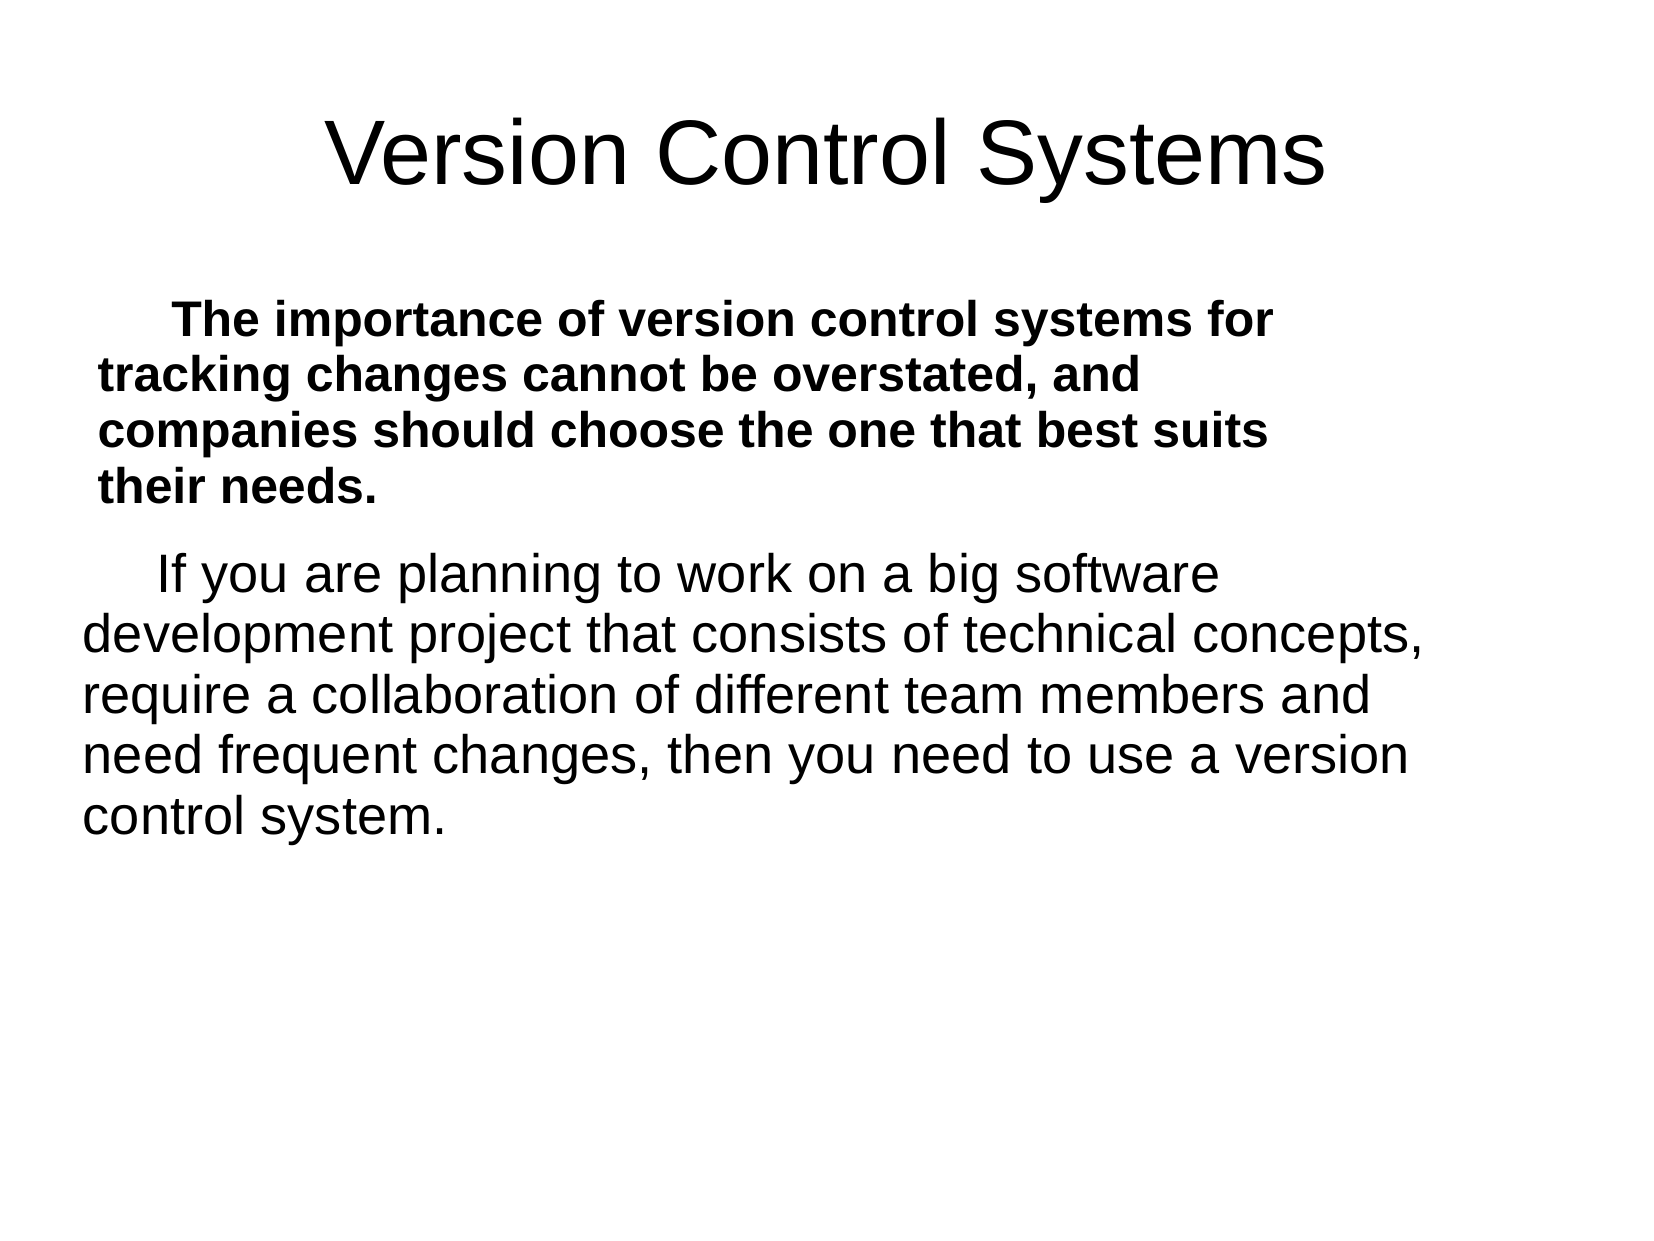

# Version Control Systems
	The importance of version control systems for tracking changes cannot be overstated, and companies should choose the one that best suits their needs.
	If you are planning to work on a big software development project that consists of technical concepts, require a collaboration of different team members and need frequent changes, then you need to use a version control system.